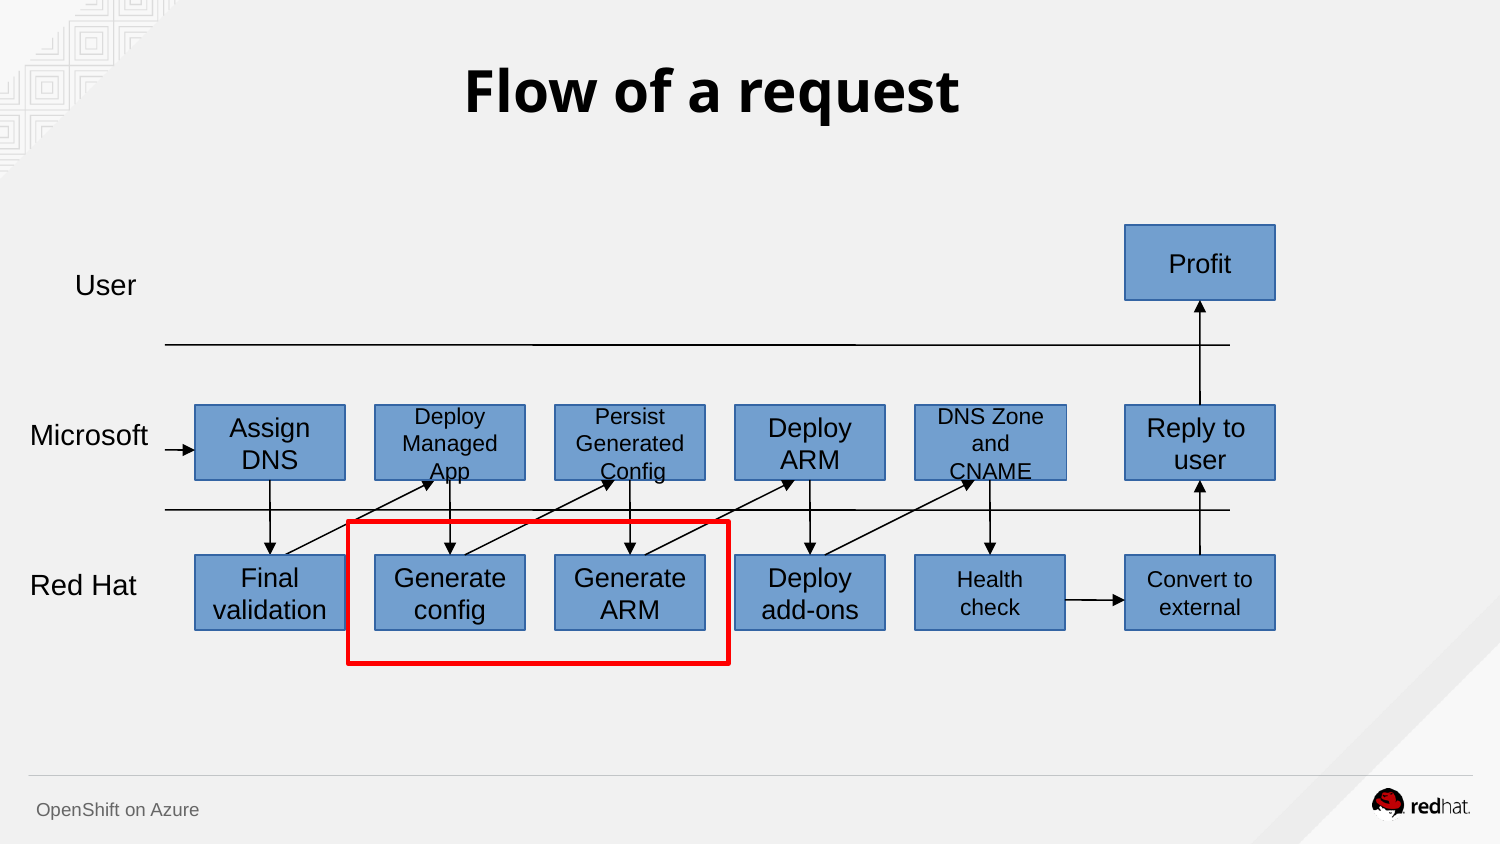

Flow of a request
Profit
User
Assign DNS
Persist
Generated
 Config
Deploy
ARM
DNS Zone
and CNAME
Reply to
user
Deploy
Managed App
Microsoft
Generate
config
Generate
ARM
Deploy
add-ons
Health check
Convert to
external
Final
validation
Red Hat